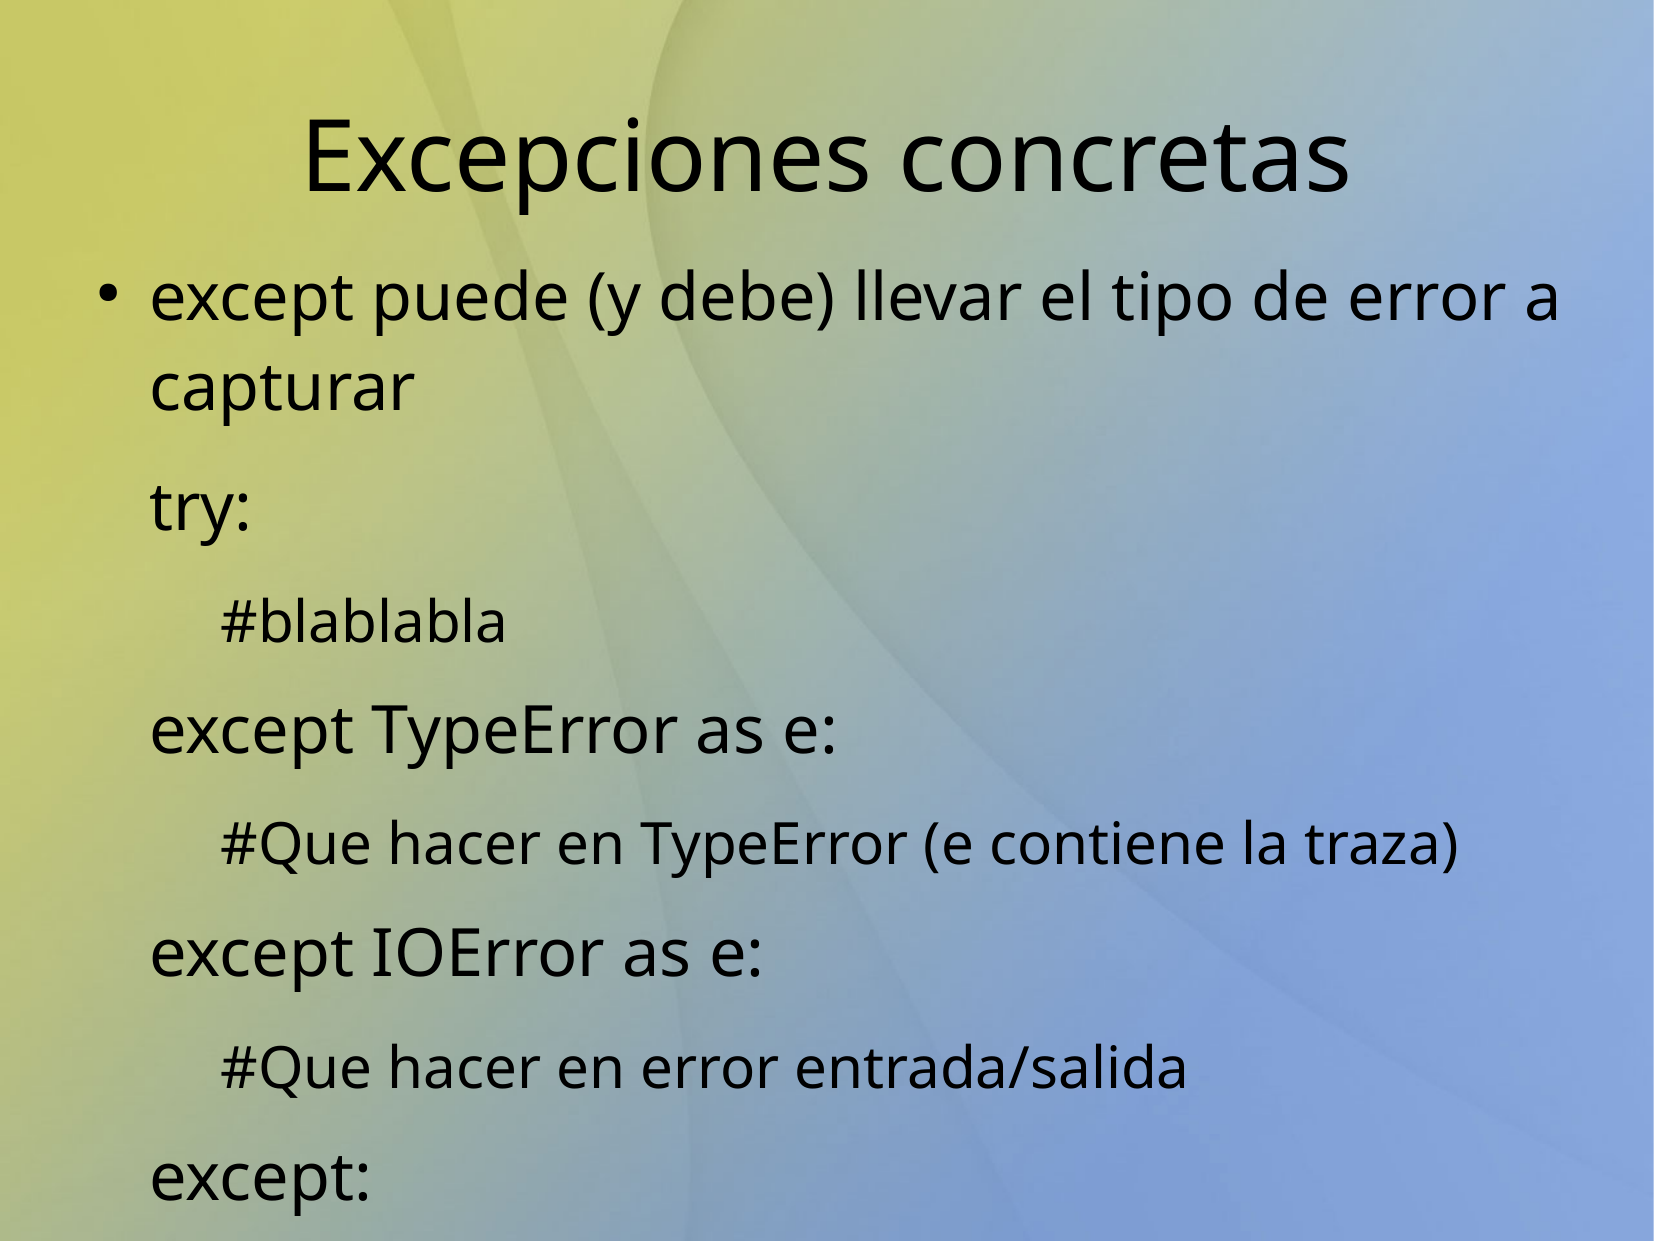

# Excepciones concretas
except puede (y debe) llevar el tipo de error a capturar
try:
#blablabla
except TypeError as e:
#Que hacer en TypeError (e contiene la traza)
except IOError as e:
#Que hacer en error entrada/salida
except:
#Excepcion general